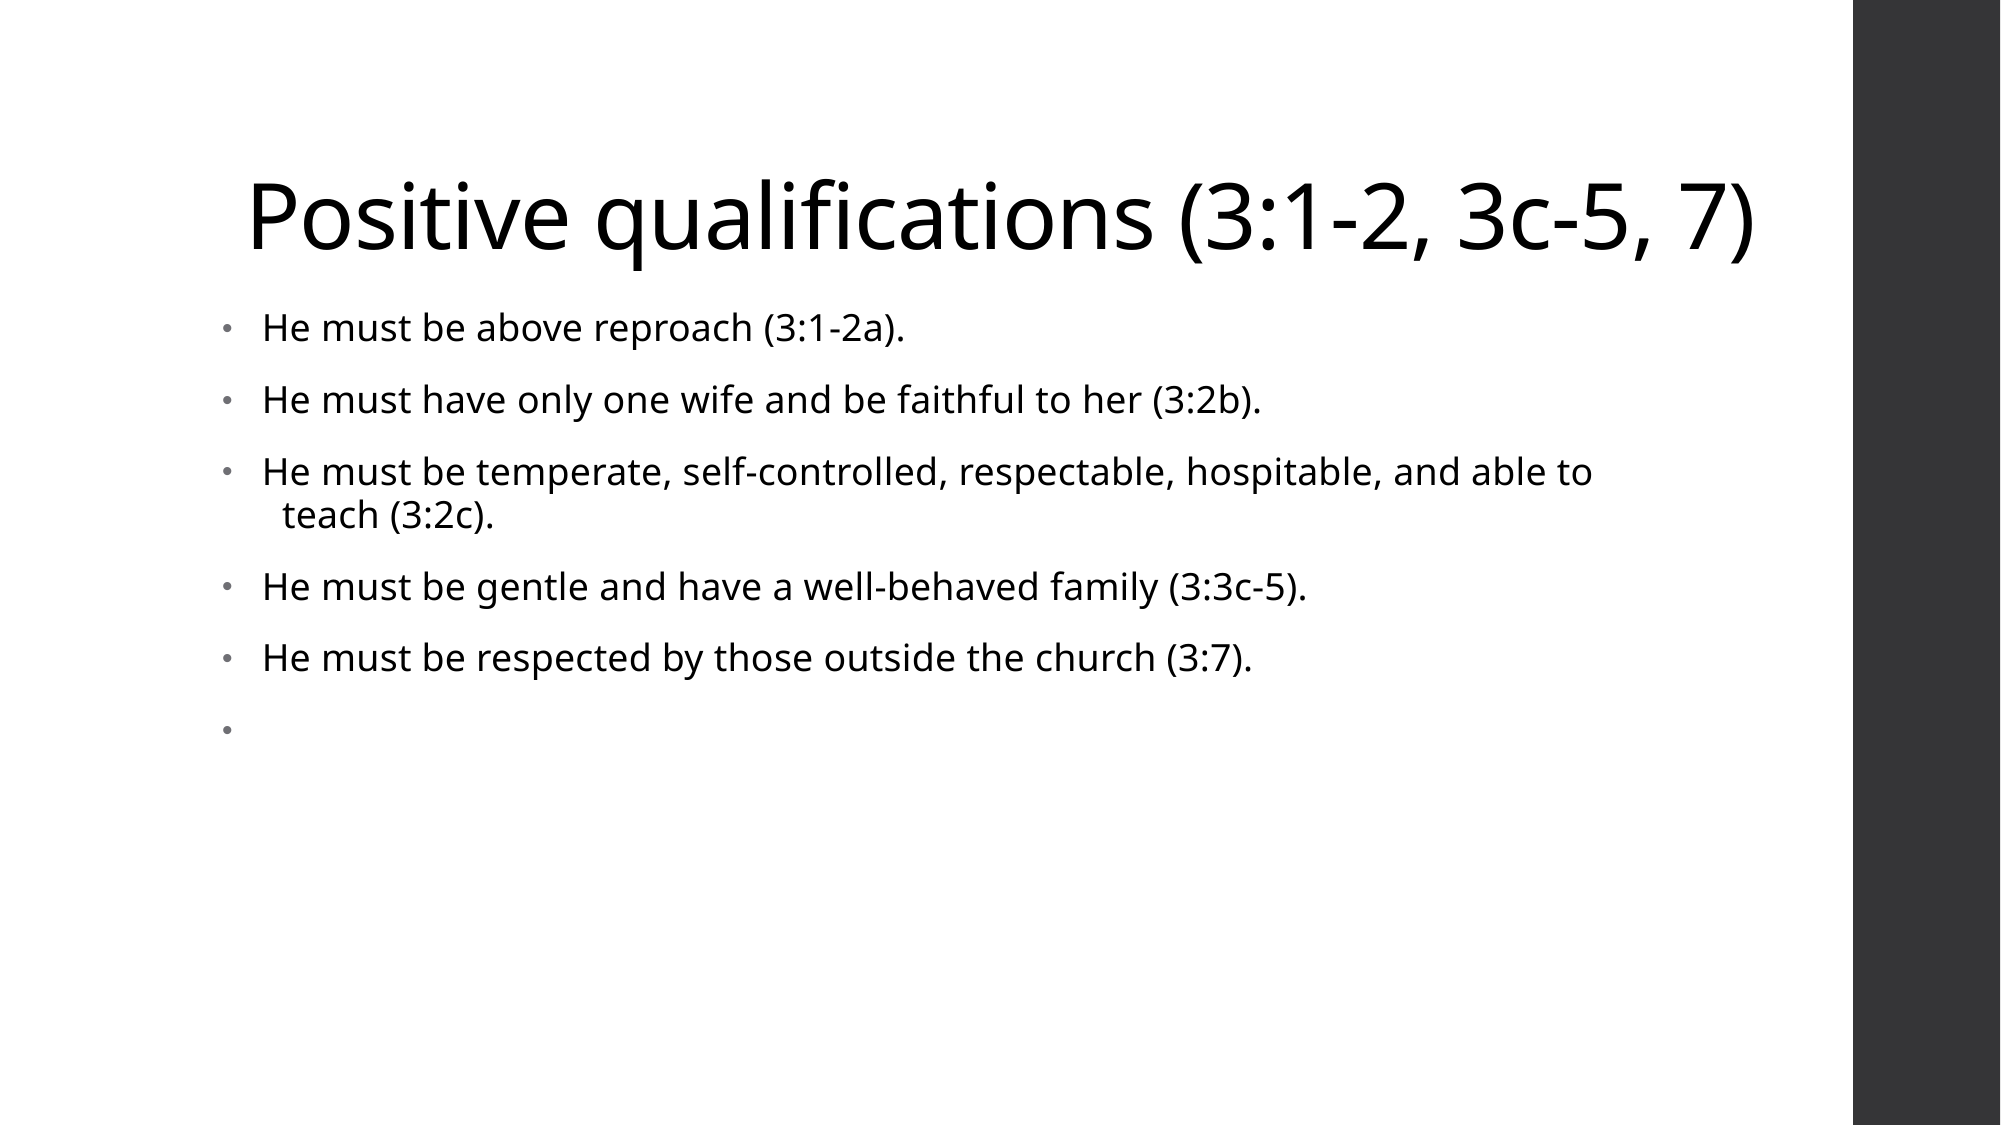

# Positive qualifications (3:1-2, 3c-5, 7)
 He must be above reproach (3:1-2a).
 He must have only one wife and be faithful to her (3:2b).
 He must be temperate, self-controlled, respectable, hospitable, and able to teach (3:2c).
 He must be gentle and have a well-behaved family (3:3c-5).
 He must be respected by those outside the church (3:7).